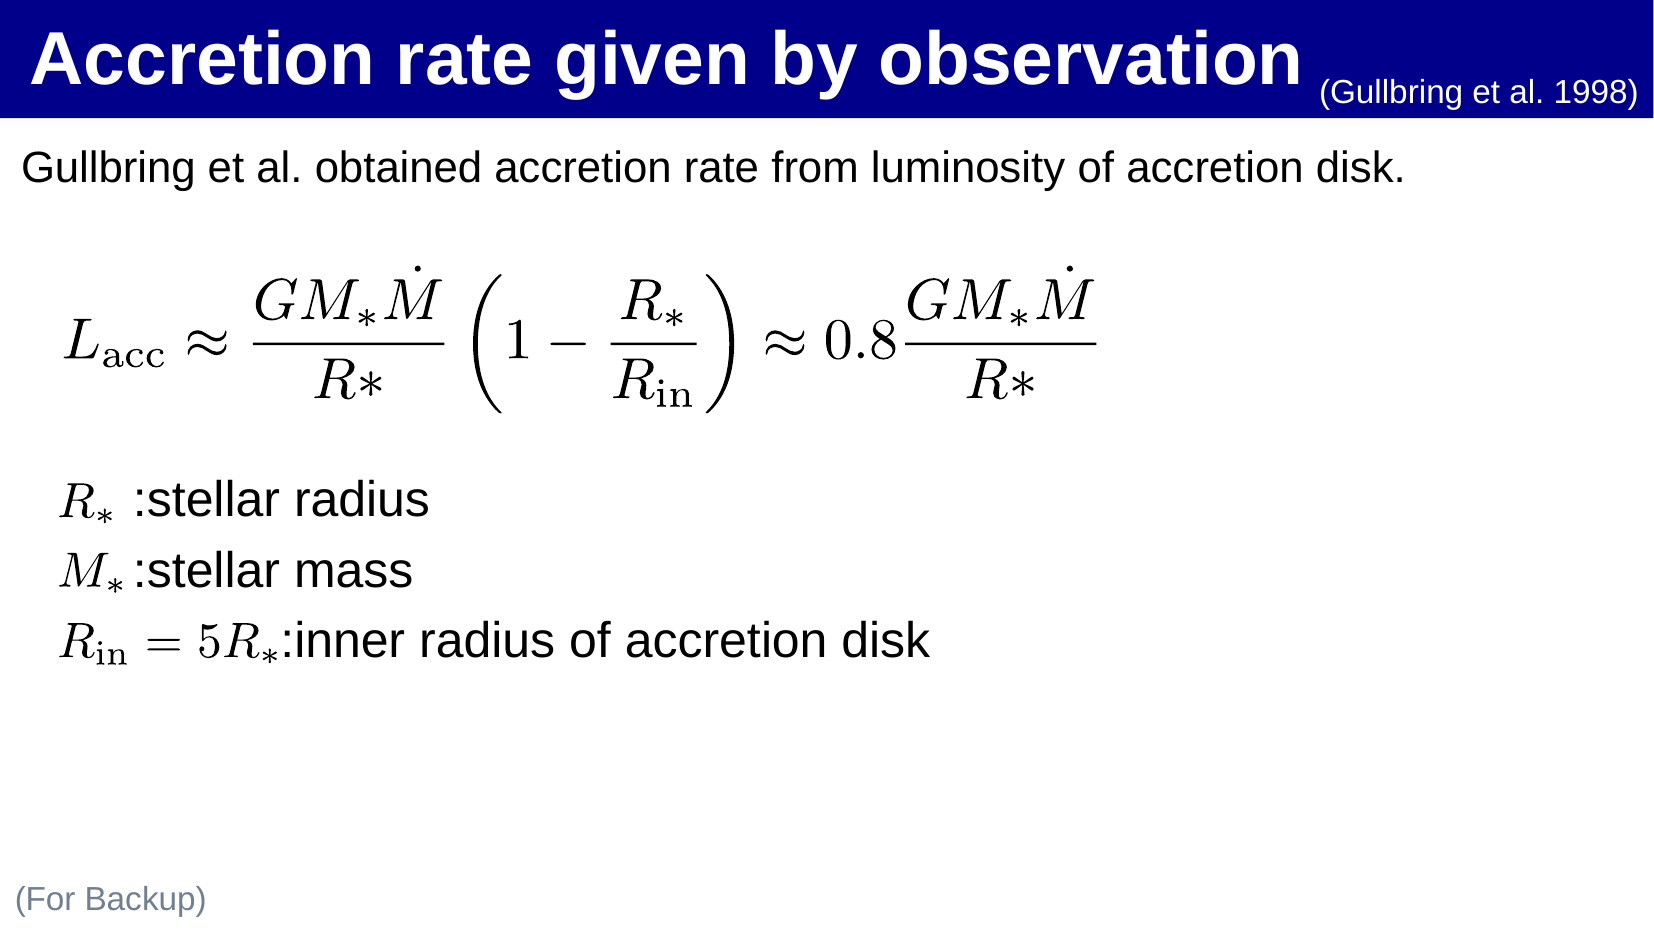

# Accretion rate given by observation
(Gullbring et al. 1998)
Gullbring et al. obtained accretion rate from luminosity of accretion disk.
:stellar radius
:stellar mass
:inner radius of accretion disk